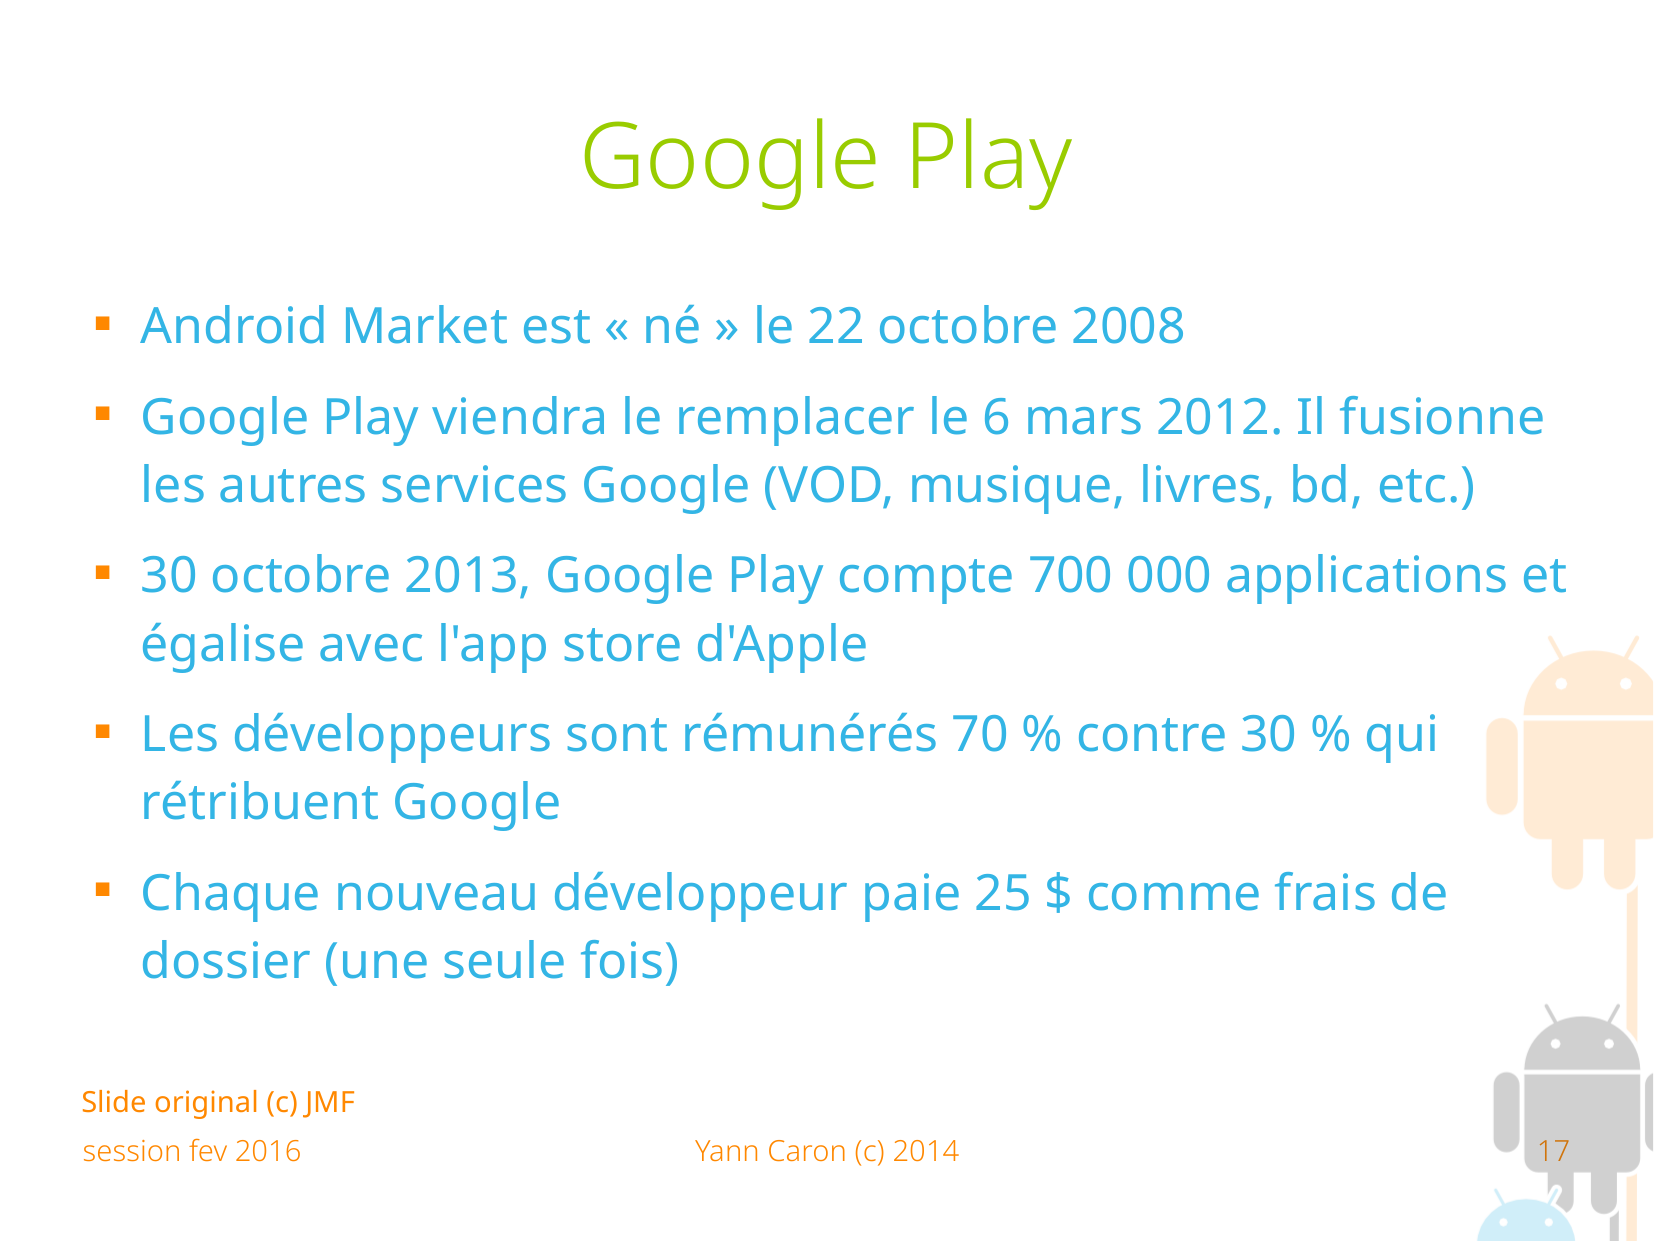

# Google Play
Android Market est « né » le 22 octobre 2008
Google Play viendra le remplacer le 6 mars 2012. Il fusionne les autres services Google (VOD, musique, livres, bd, etc.)
30 octobre 2013, Google Play compte 700 000 applications et égalise avec l'app store d'Apple
Les développeurs sont rémunérés 70 % contre 30 % qui rétribuent Google
Chaque nouveau développeur paie 25 $ comme frais de dossier (une seule fois)
Slide original (c) JMF
session fev 2016
Yann Caron (c) 2014
17